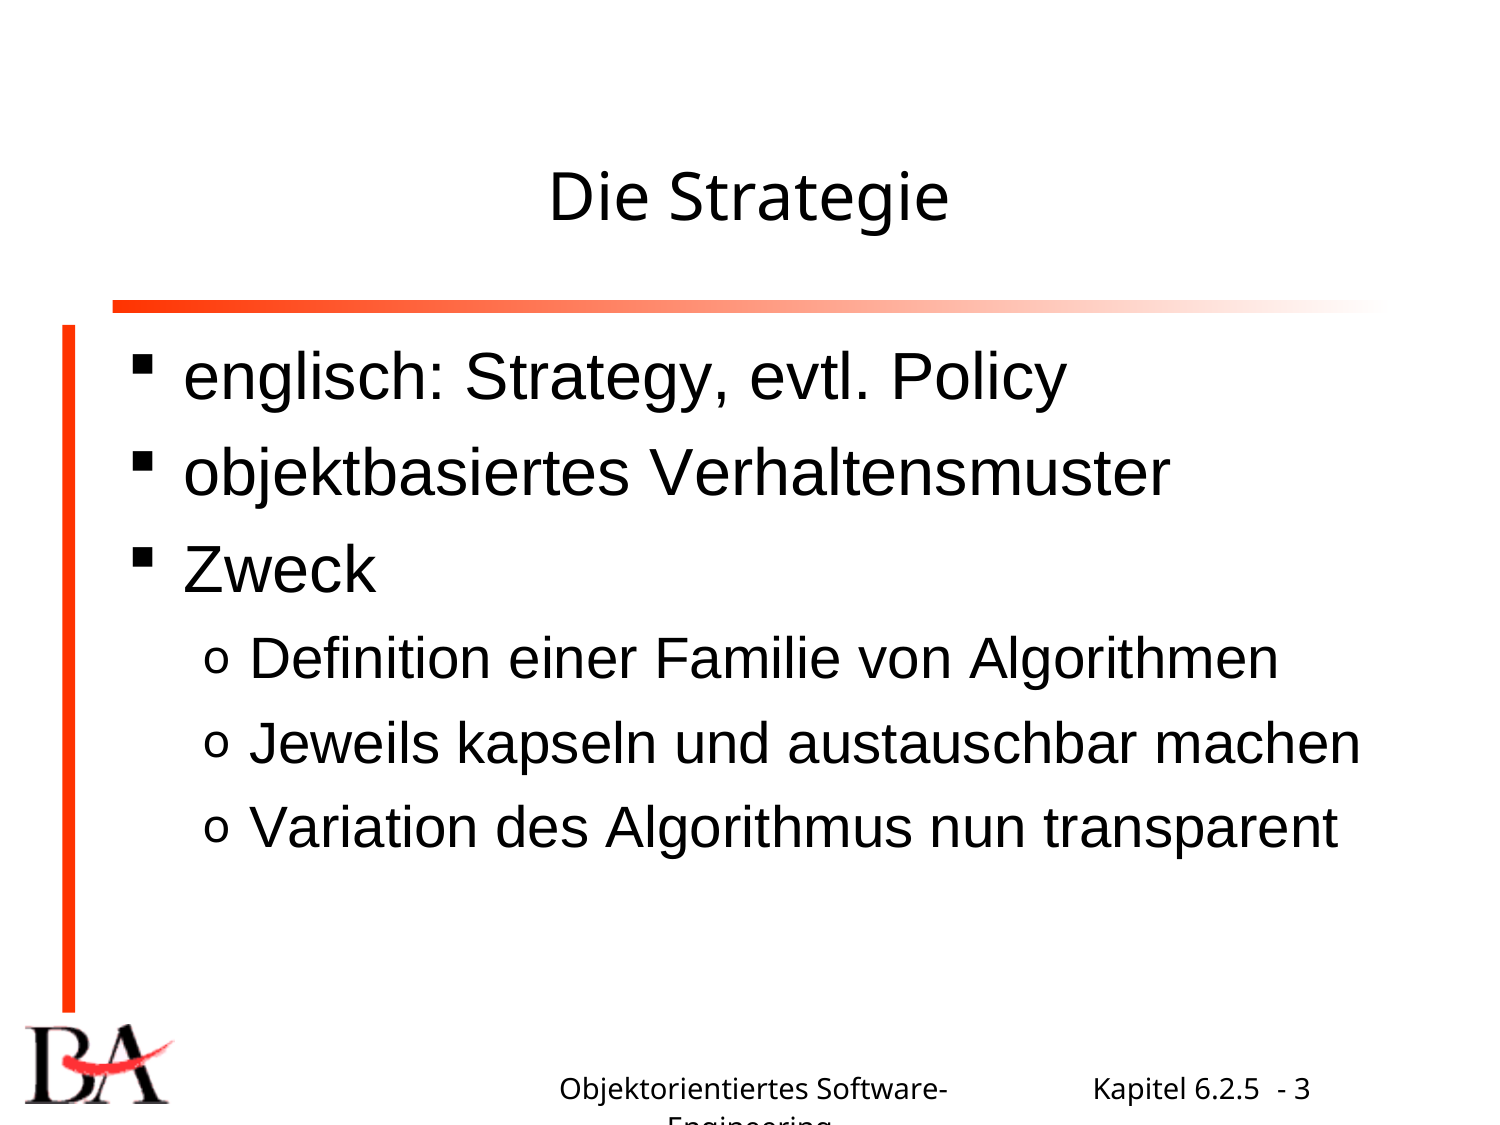

# Die Strategie
englisch: Strategy, evtl. Policy
objektbasiertes Verhaltensmuster
Zweck
Definition einer Familie von Algorithmen
Jeweils kapseln und austauschbar machen
Variation des Algorithmus nun transparent
3